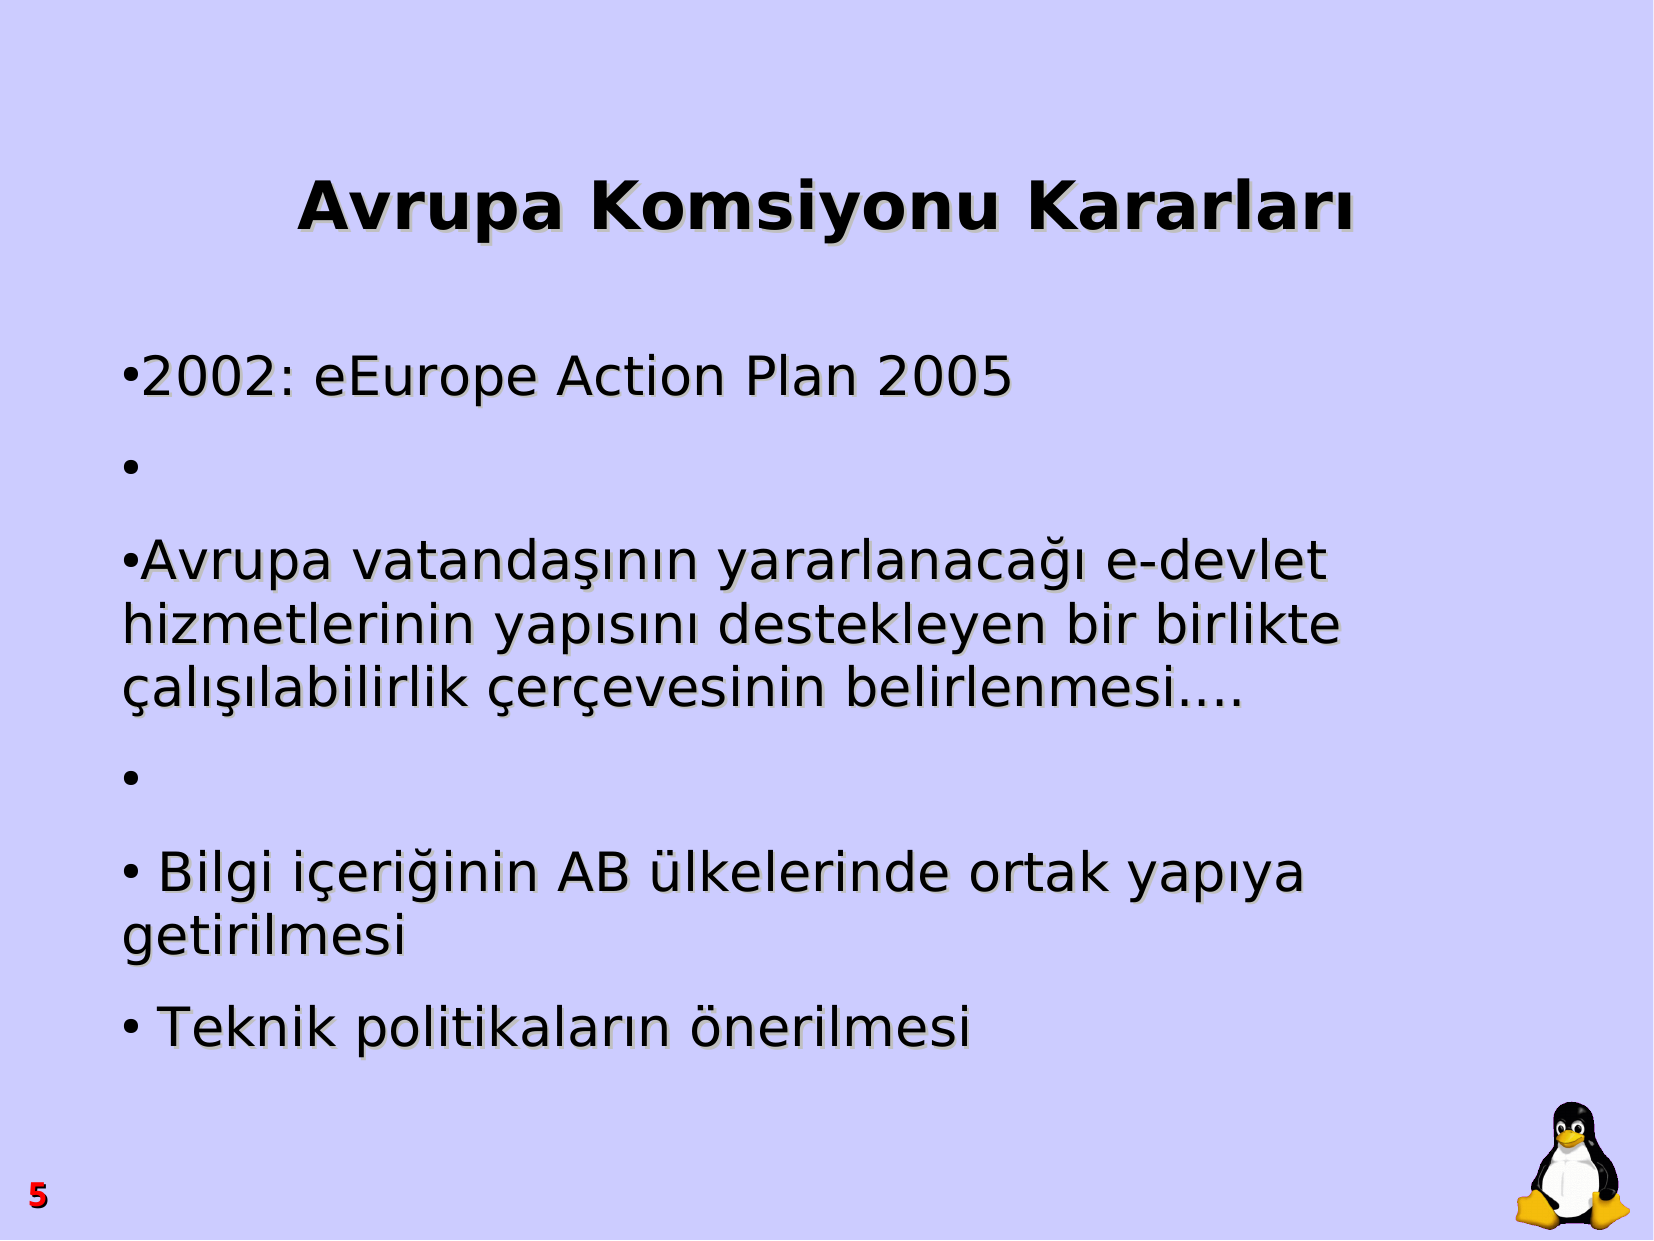

# Avrupa Komsiyonu Kararları
2002: eEurope Action Plan 2005
Avrupa vatandaşının yararlanacağı e-devlet hizmetlerinin yapısını destekleyen bir birlikte çalışılabilirlik çerçevesinin belirlenmesi....
 Bilgi içeriğinin AB ülkelerinde ortak yapıya getirilmesi
 Teknik politikaların önerilmesi